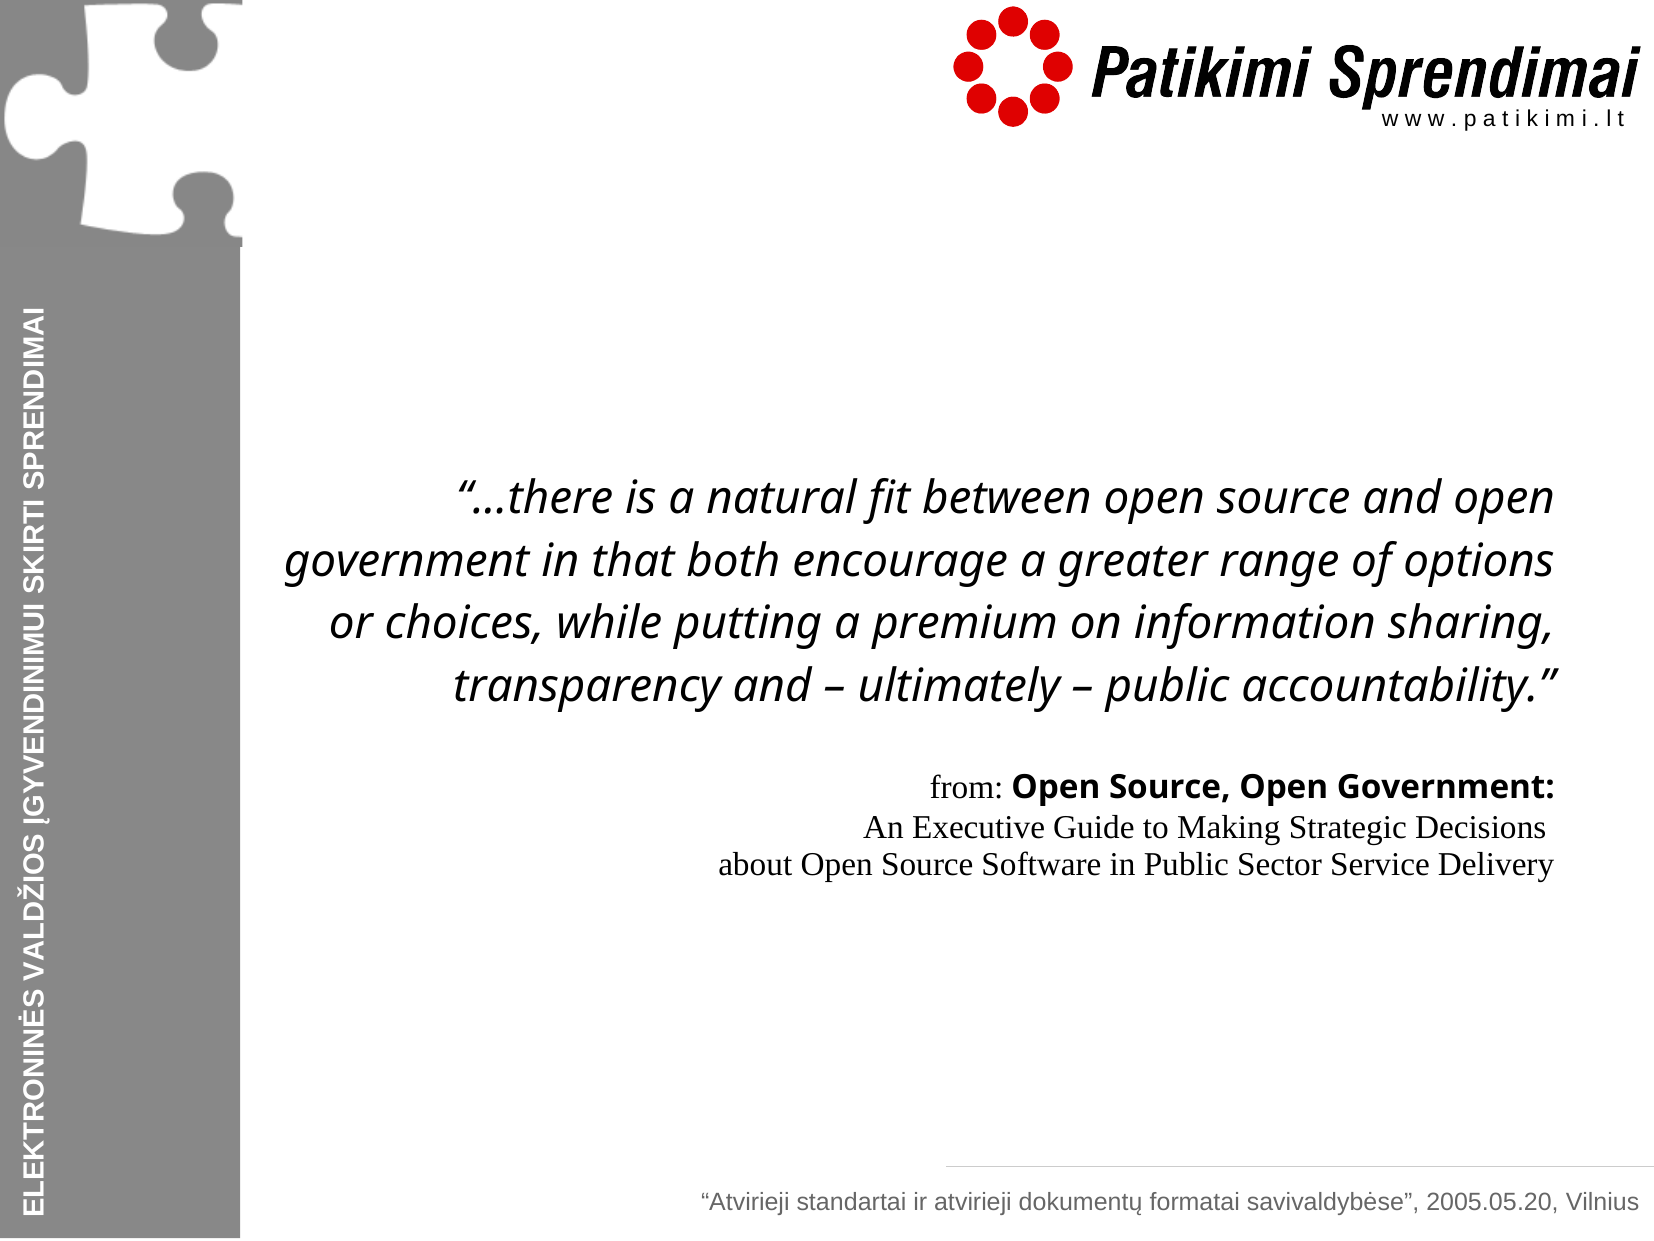

# “...there is a natural fit between open source and open government in that both encourage a greater range of options or choices, while putting a premium on information sharing, transparency and – ultimately – public accountability.” from: Open Source, Open Government: An Executive Guide to Making Strategic Decisions about Open Source Software in Public Sector Service Delivery